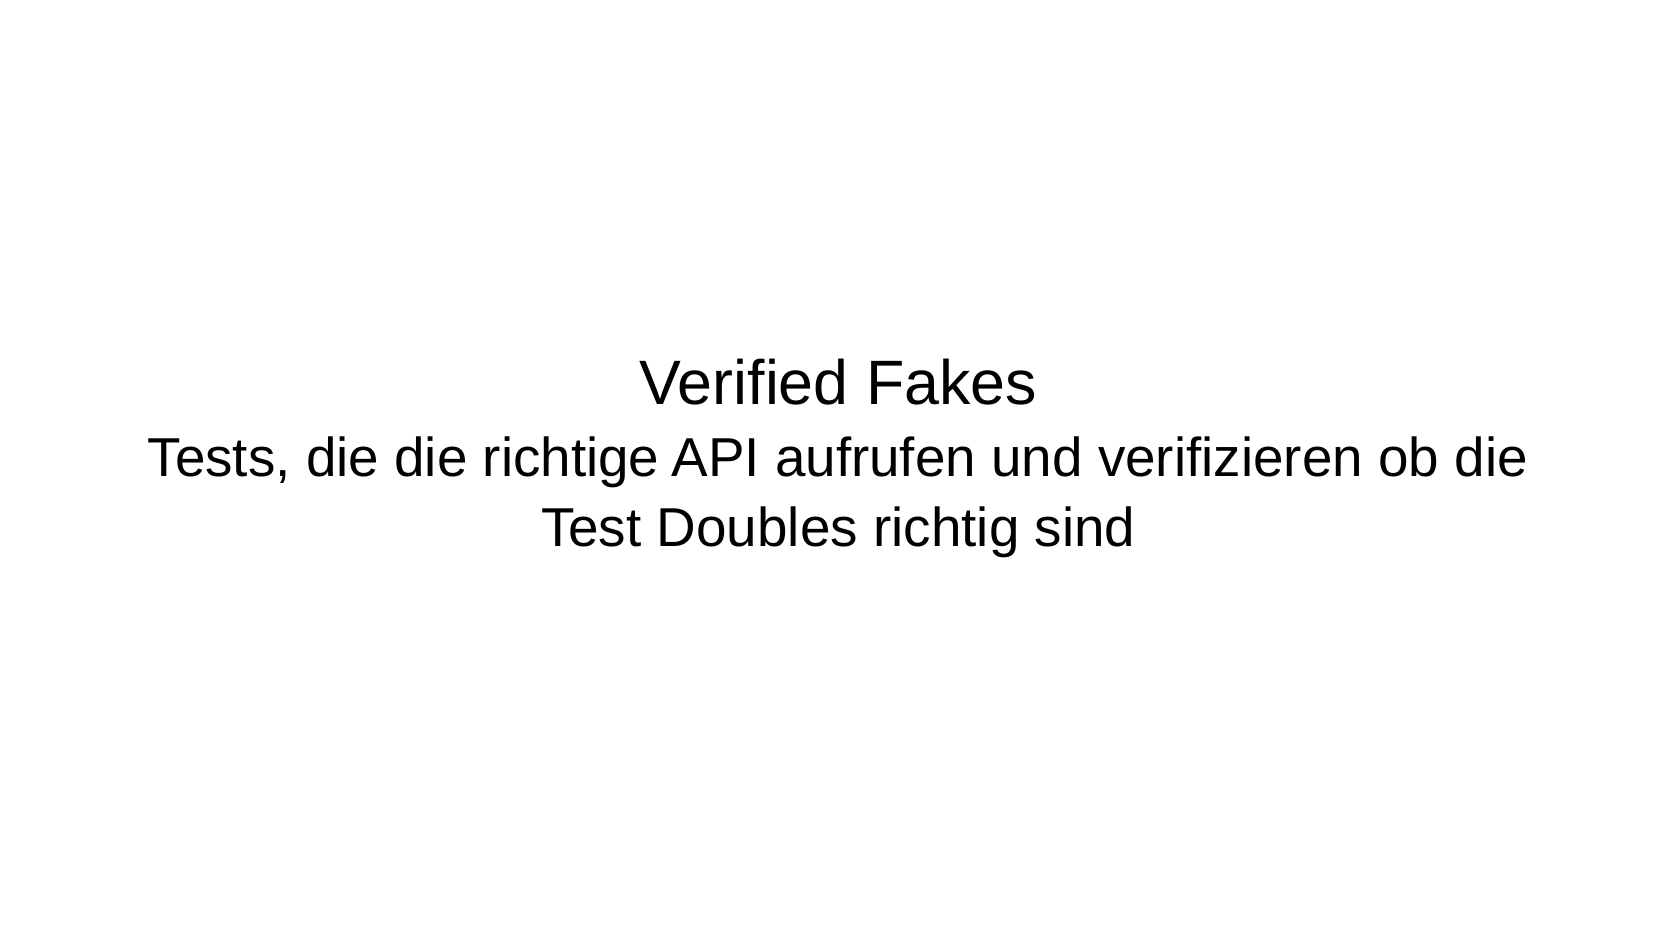

# Verified Fakes Tests, die die richtige API aufrufen und verifizieren ob die Test Doubles richtig sind